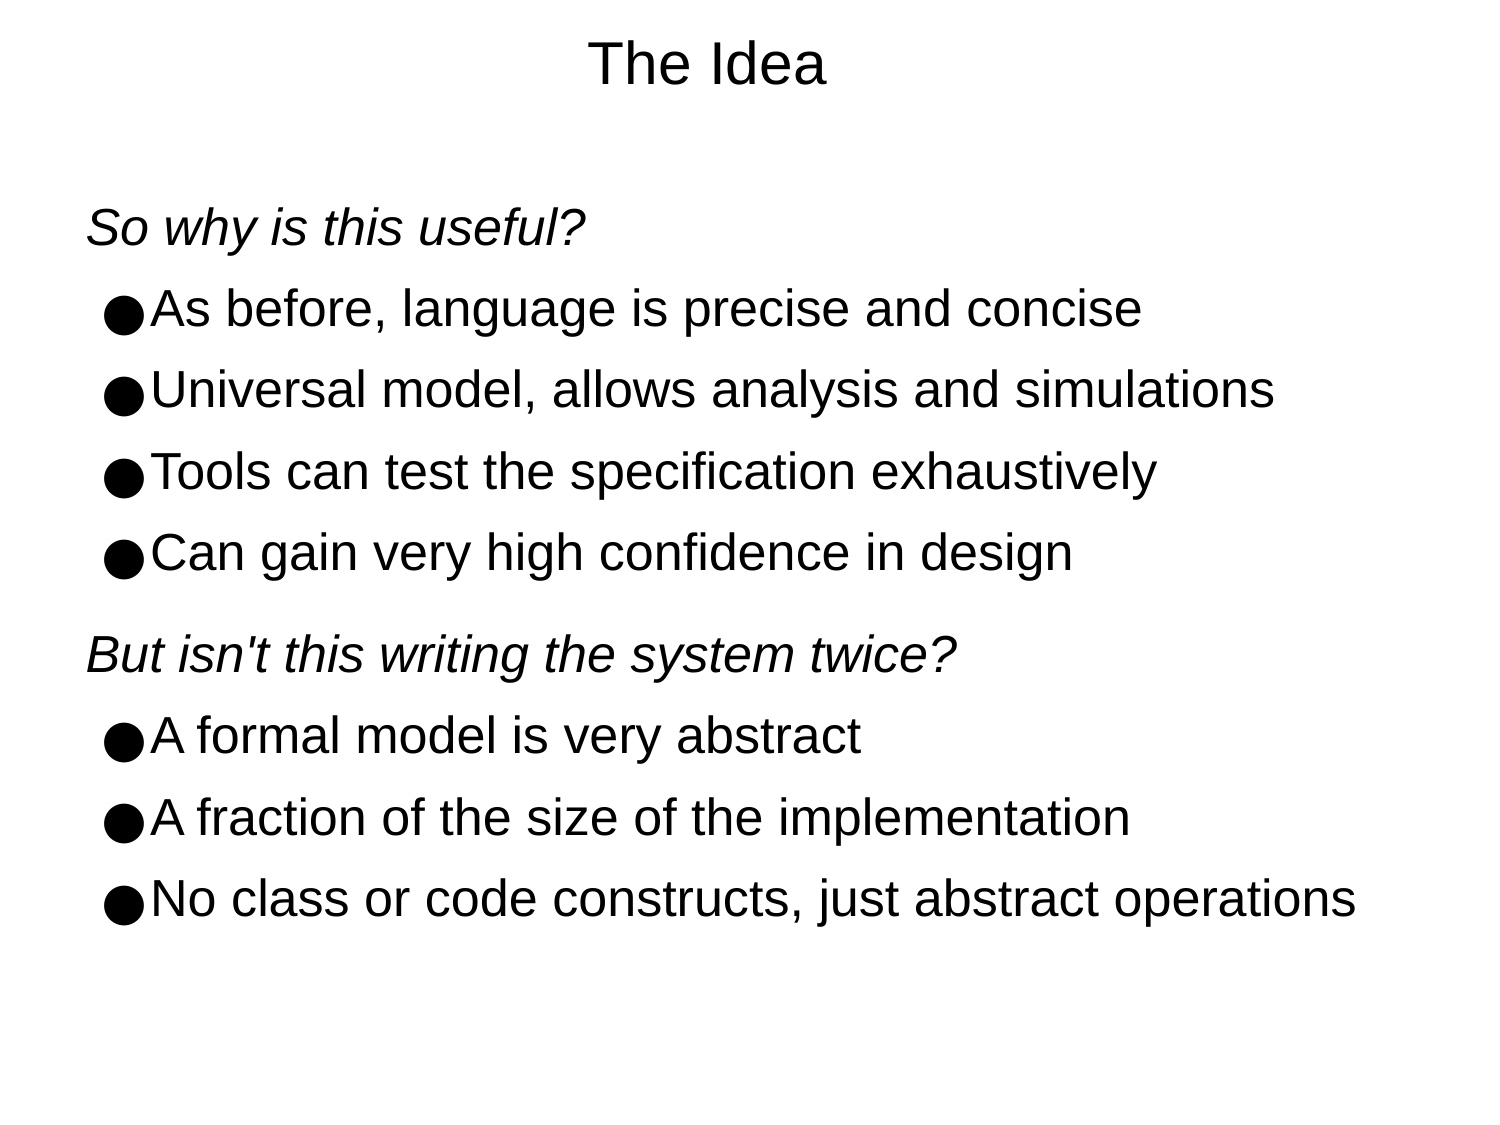

The Idea
So why is this useful?
As before, language is precise and concise
Universal model, allows analysis and simulations
Tools can test the specification exhaustively
Can gain very high confidence in design
But isn't this writing the system twice?
A formal model is very abstract
A fraction of the size of the implementation
No class or code constructs, just abstract operations